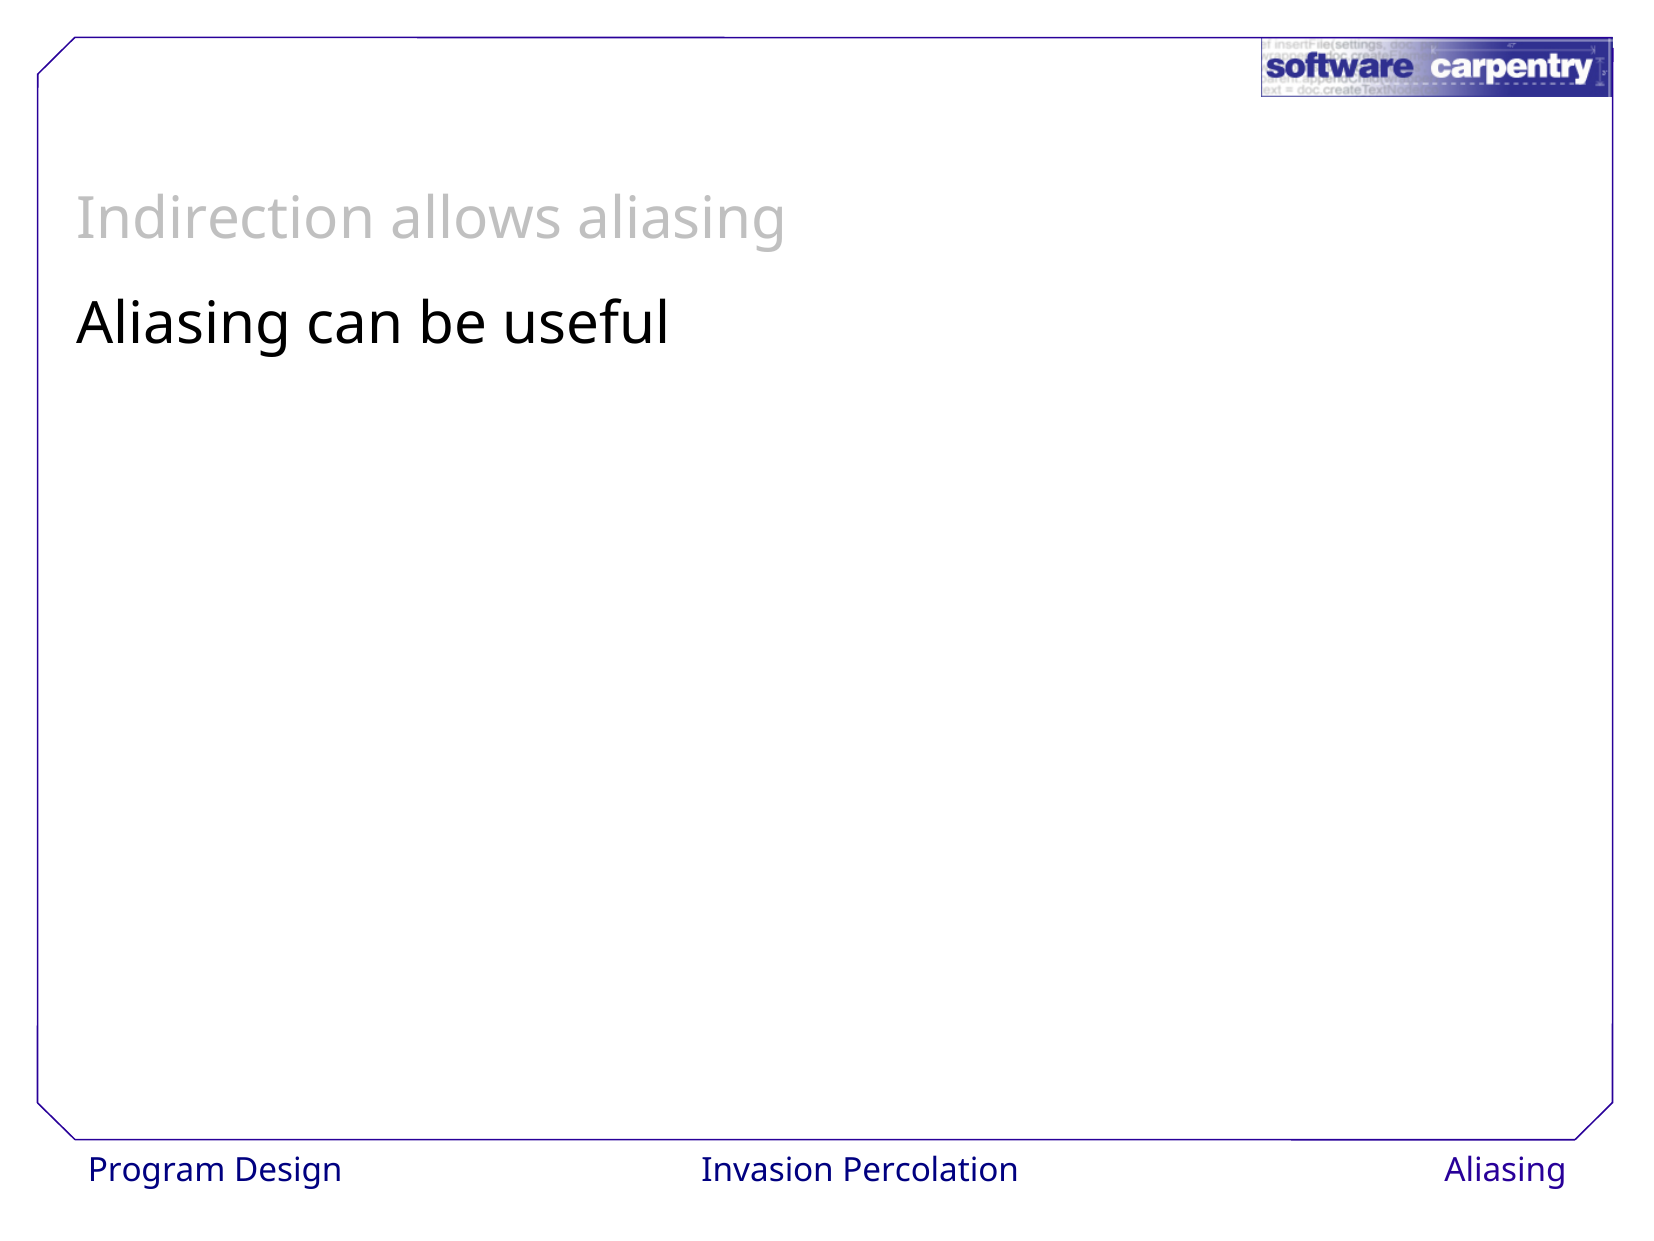

Indirection allows aliasing
Aliasing can be useful